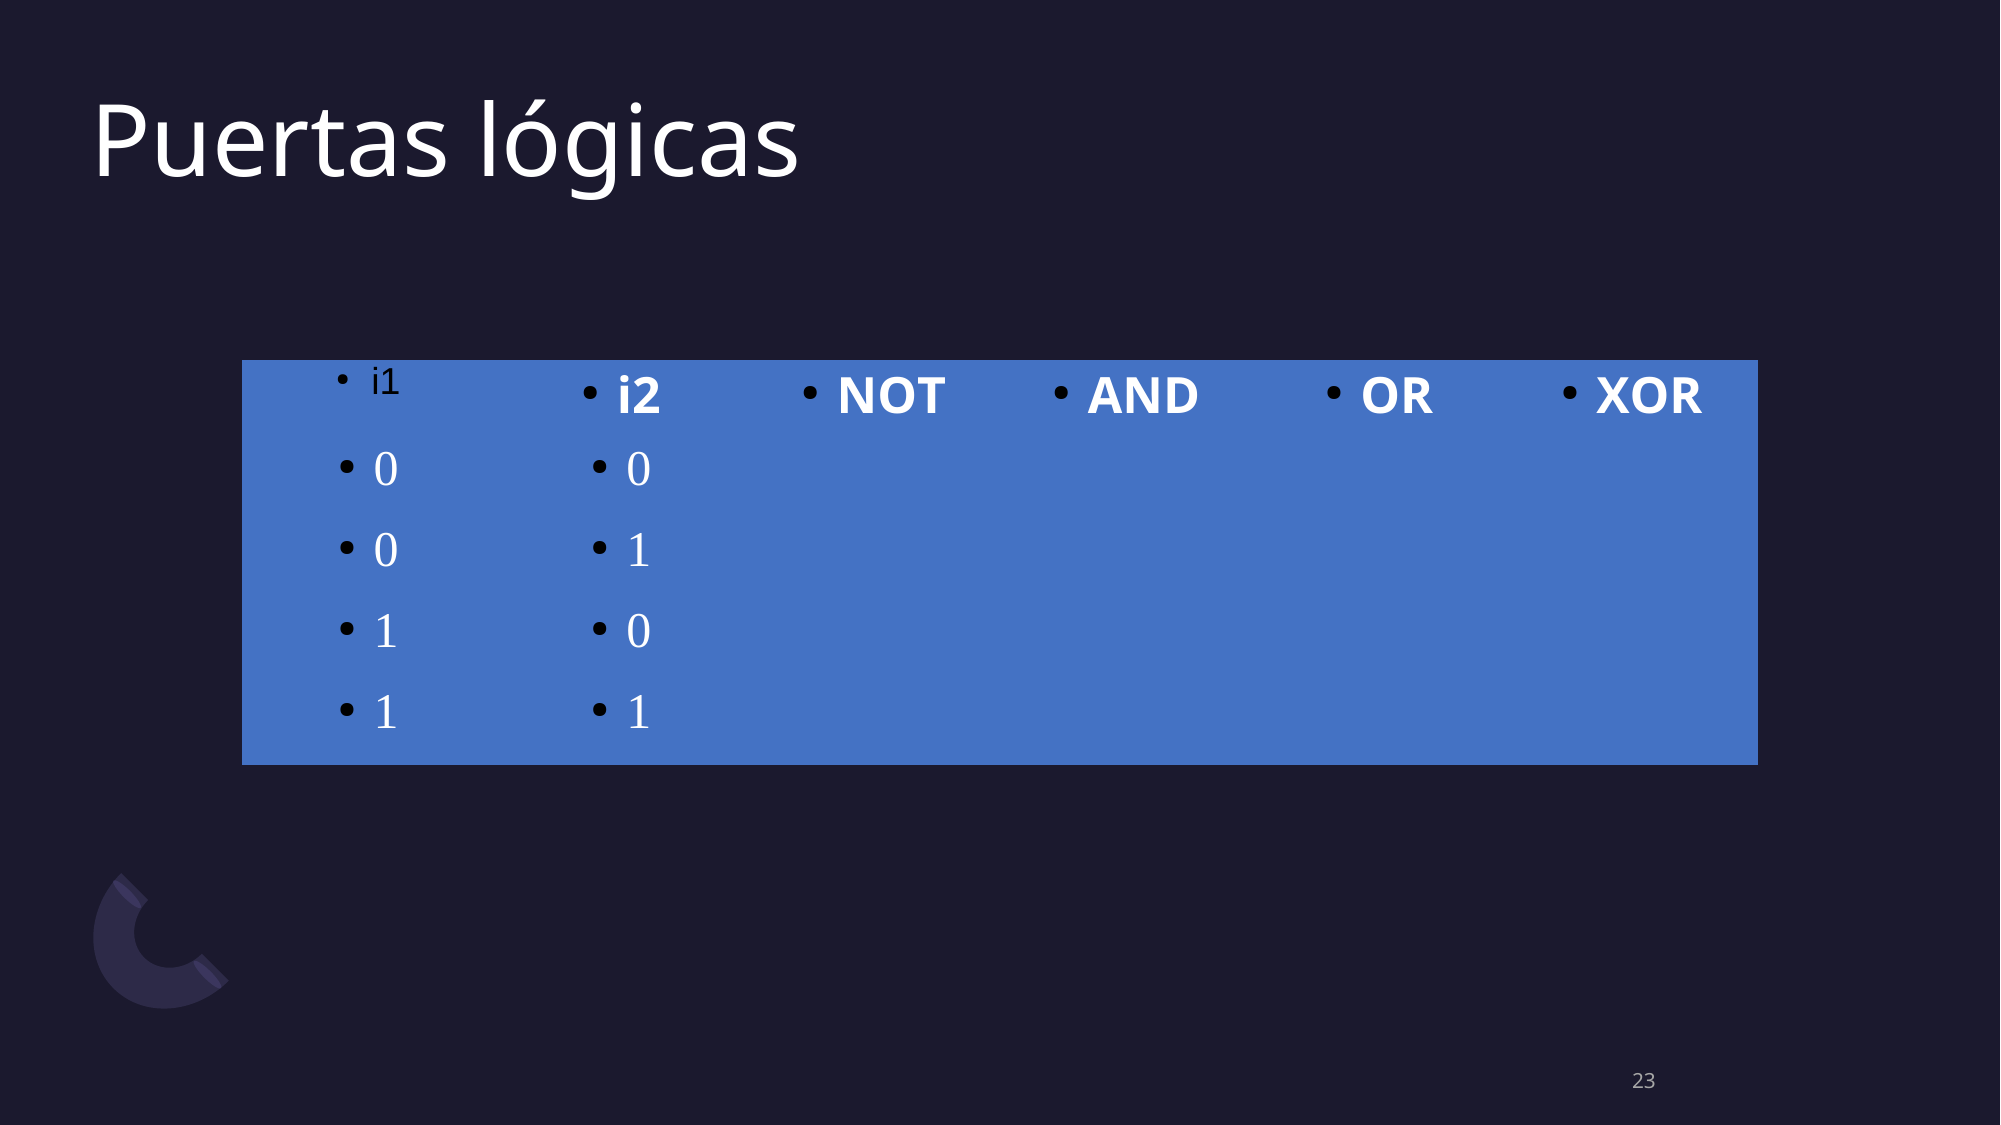

# Puertas lógicas
| i1 | i2 | NOT | AND | OR | XOR |
| --- | --- | --- | --- | --- | --- |
| 0 | 0 | | | | |
| 0 | 1 | | | | |
| 1 | 0 | | | | |
| 1 | 1 | | | | |